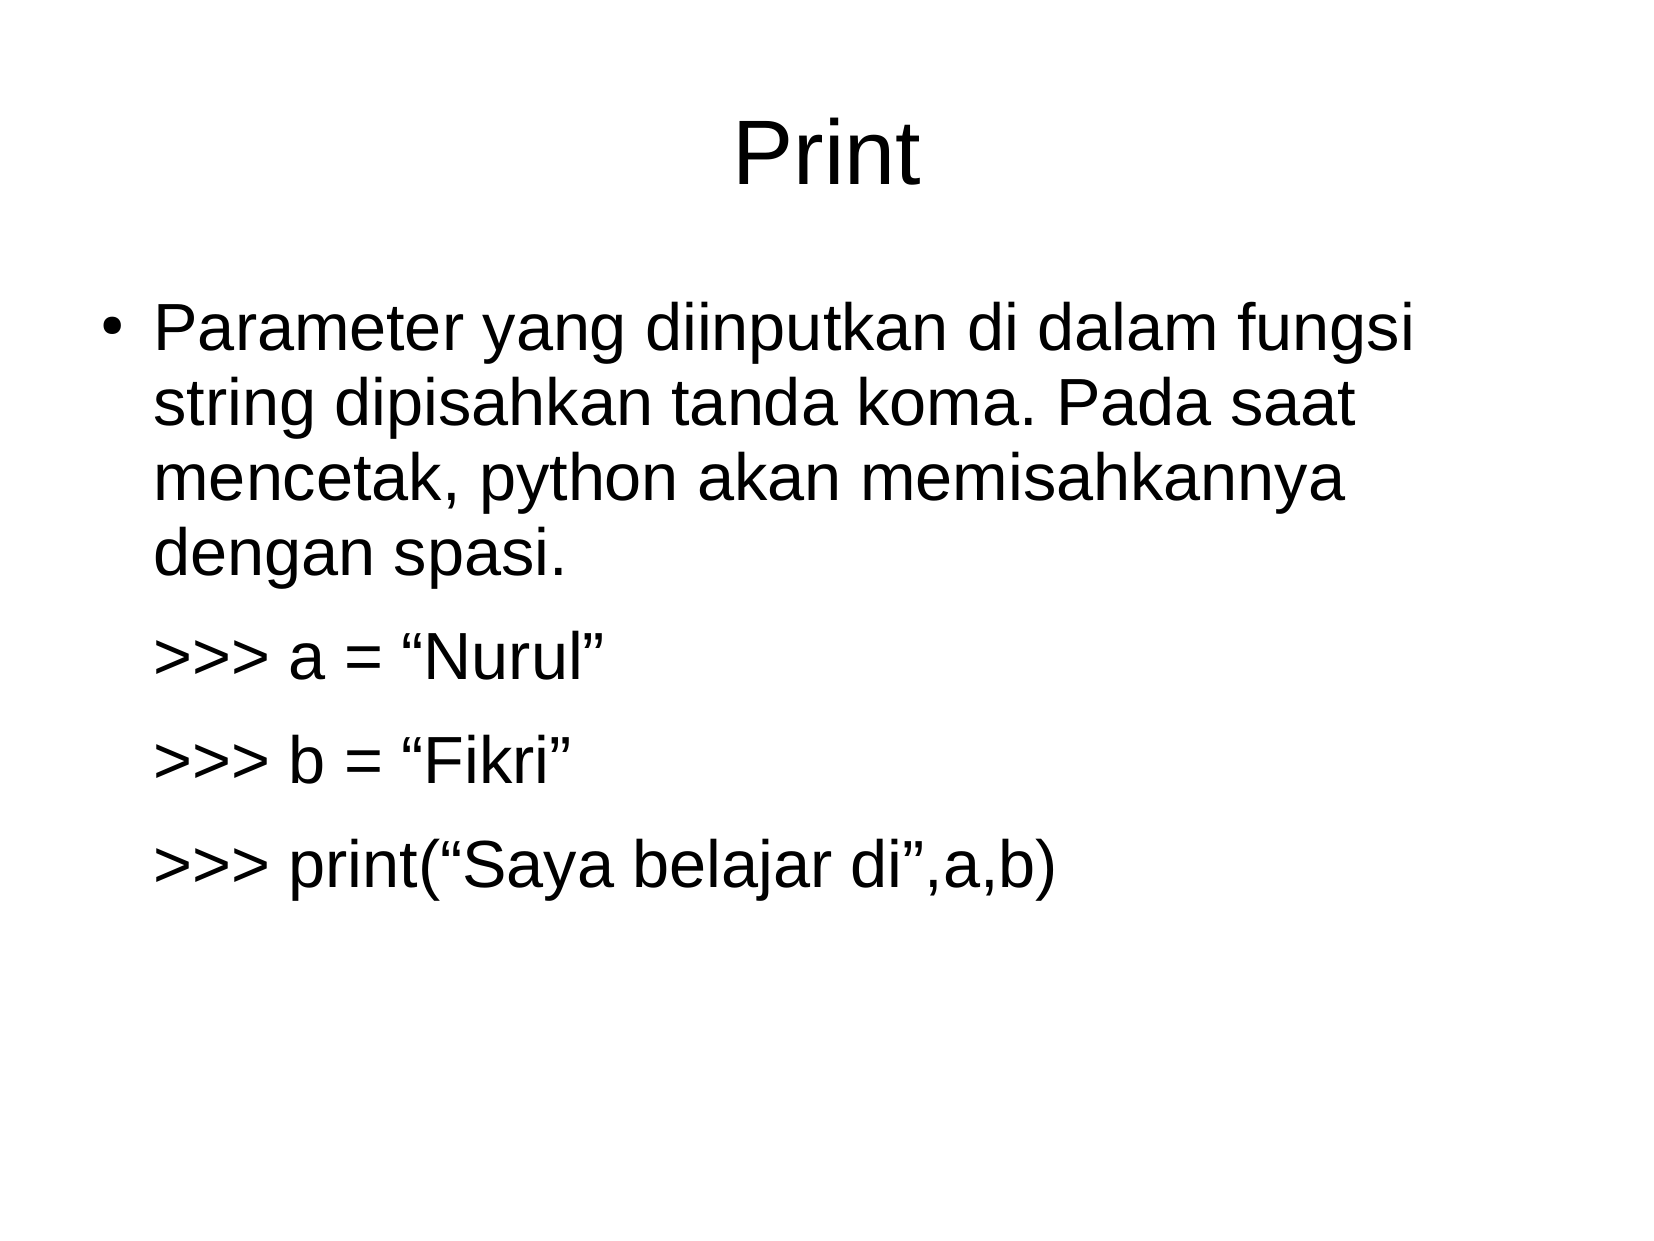

# Print
Parameter yang diinputkan di dalam fungsi string dipisahkan tanda koma. Pada saat mencetak, python akan memisahkannya dengan spasi.
>>> a = “Nurul”
>>> b = “Fikri”
>>> print(“Saya belajar di”,a,b)